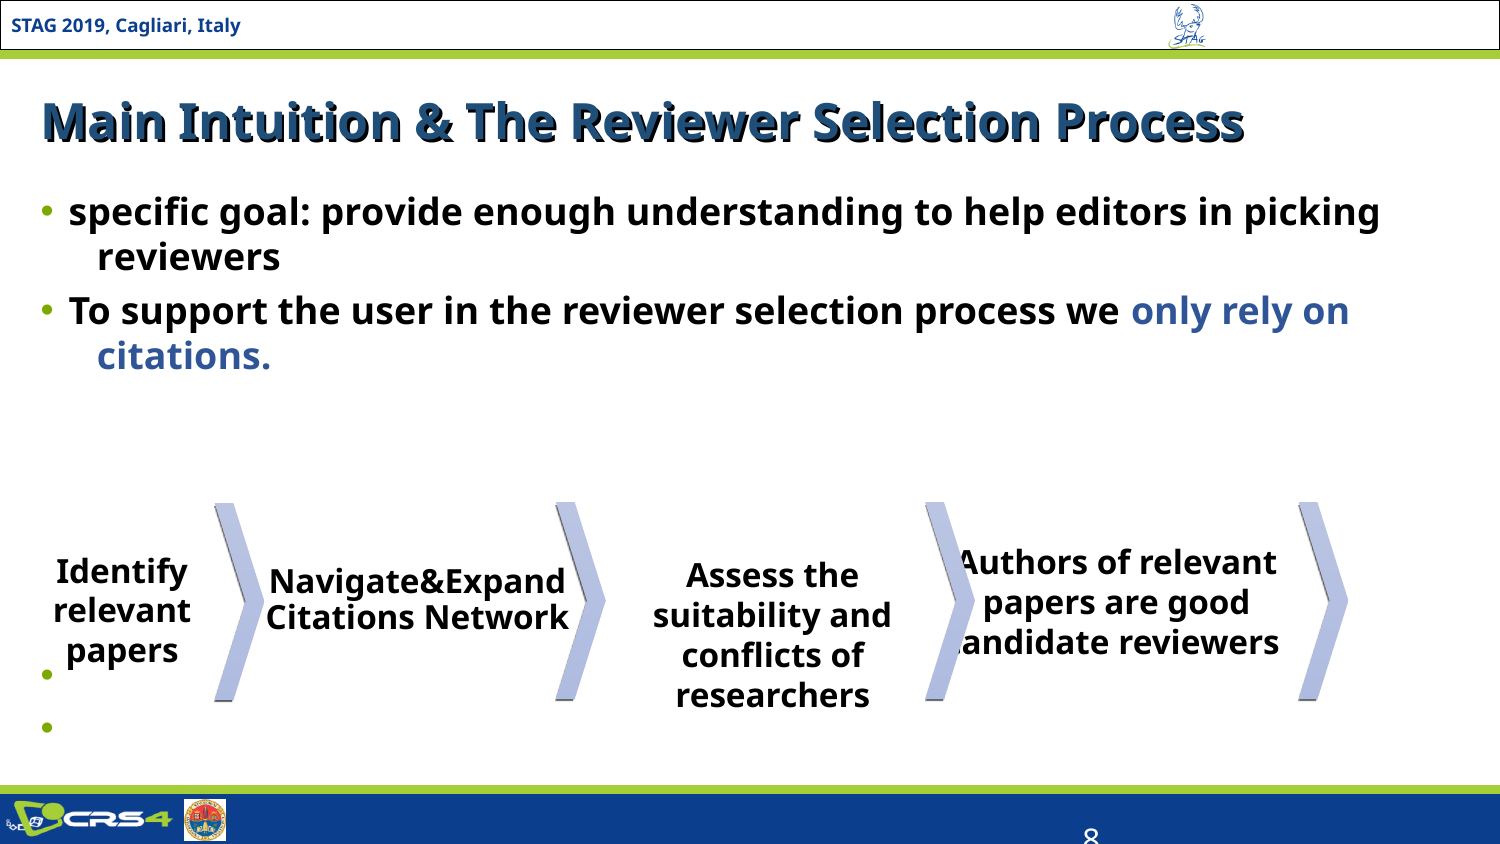

# Main Intuition & The Reviewer Selection Process
specific goal: provide enough understanding to help editors in picking reviewers
To support the user in the reviewer selection process we only rely on citations.
Navigate&Expand Citations Network
Authors of relevant papers are good candidate reviewers
Identify relevant papers
Assess the suitability and conflicts of researchers